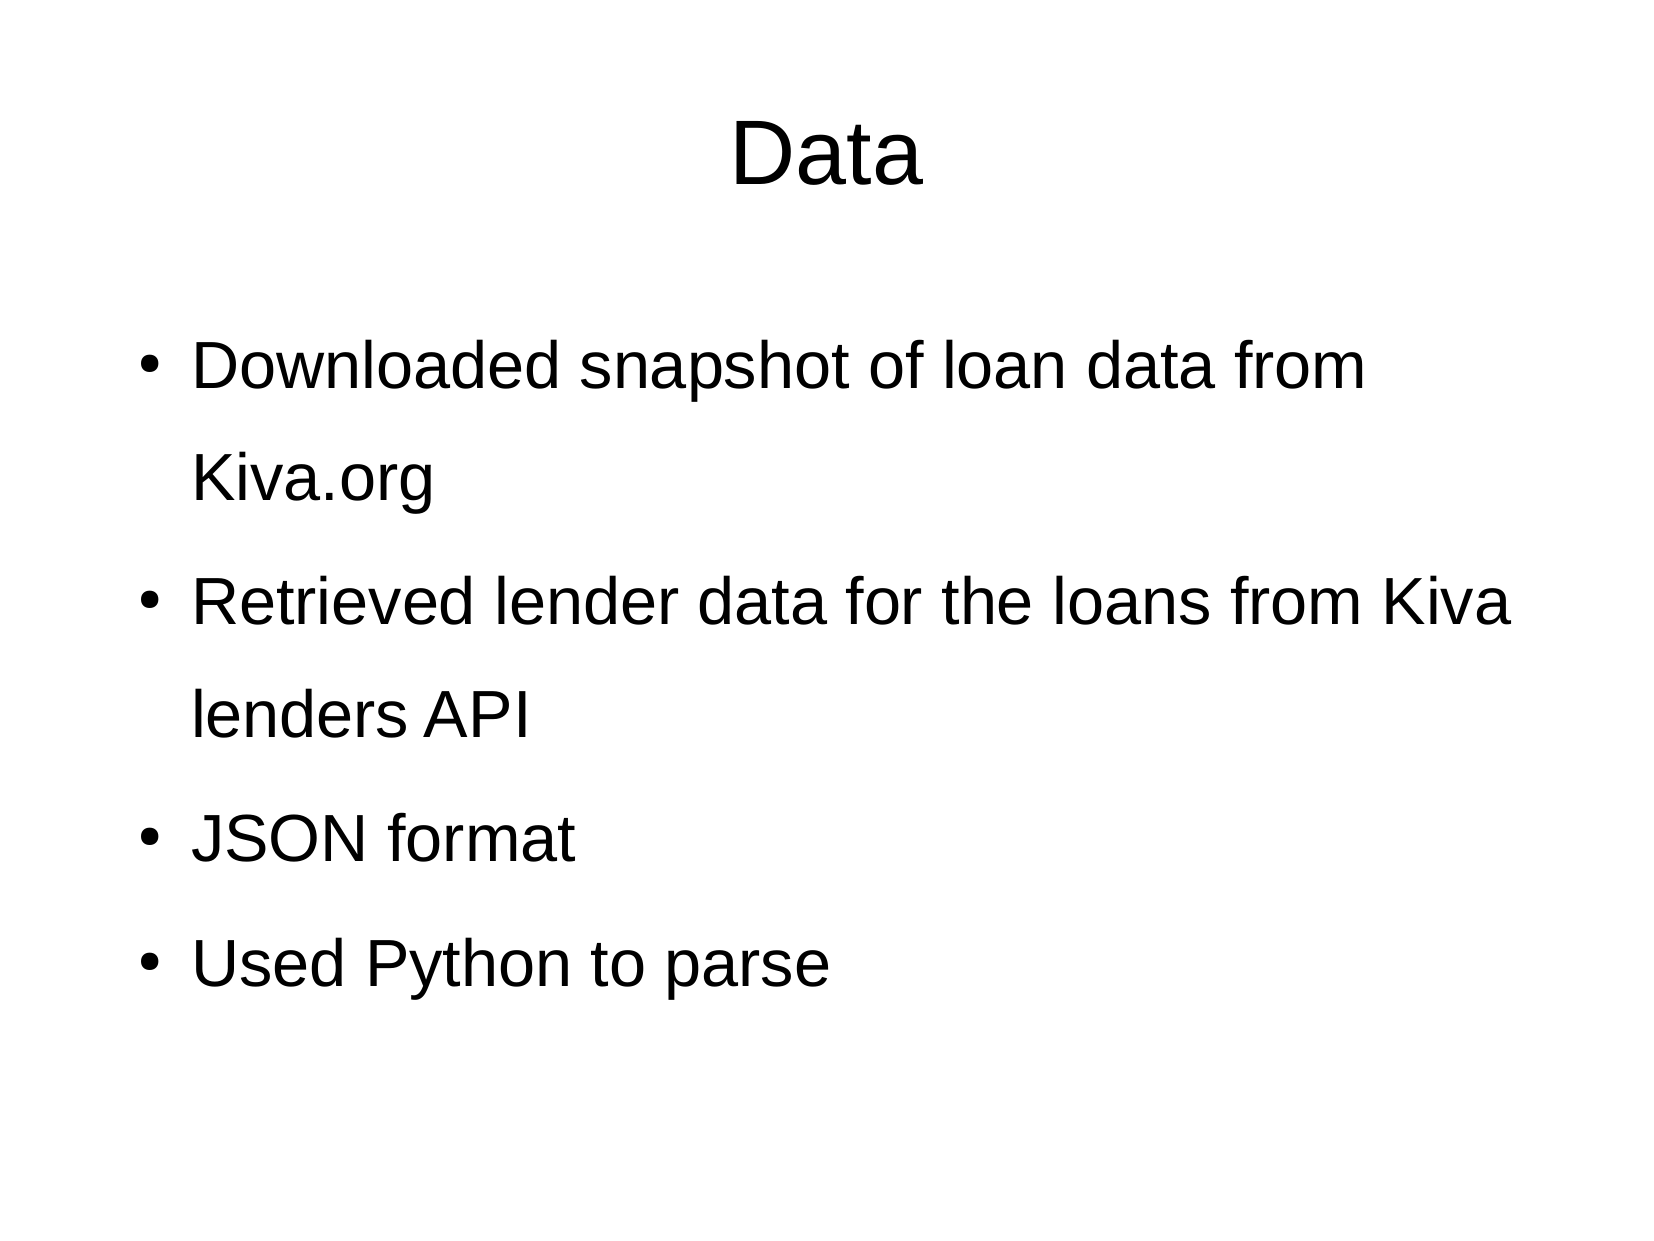

# Data
Downloaded snapshot of loan data from Kiva.org
Retrieved lender data for the loans from Kiva lenders API
JSON format
Used Python to parse